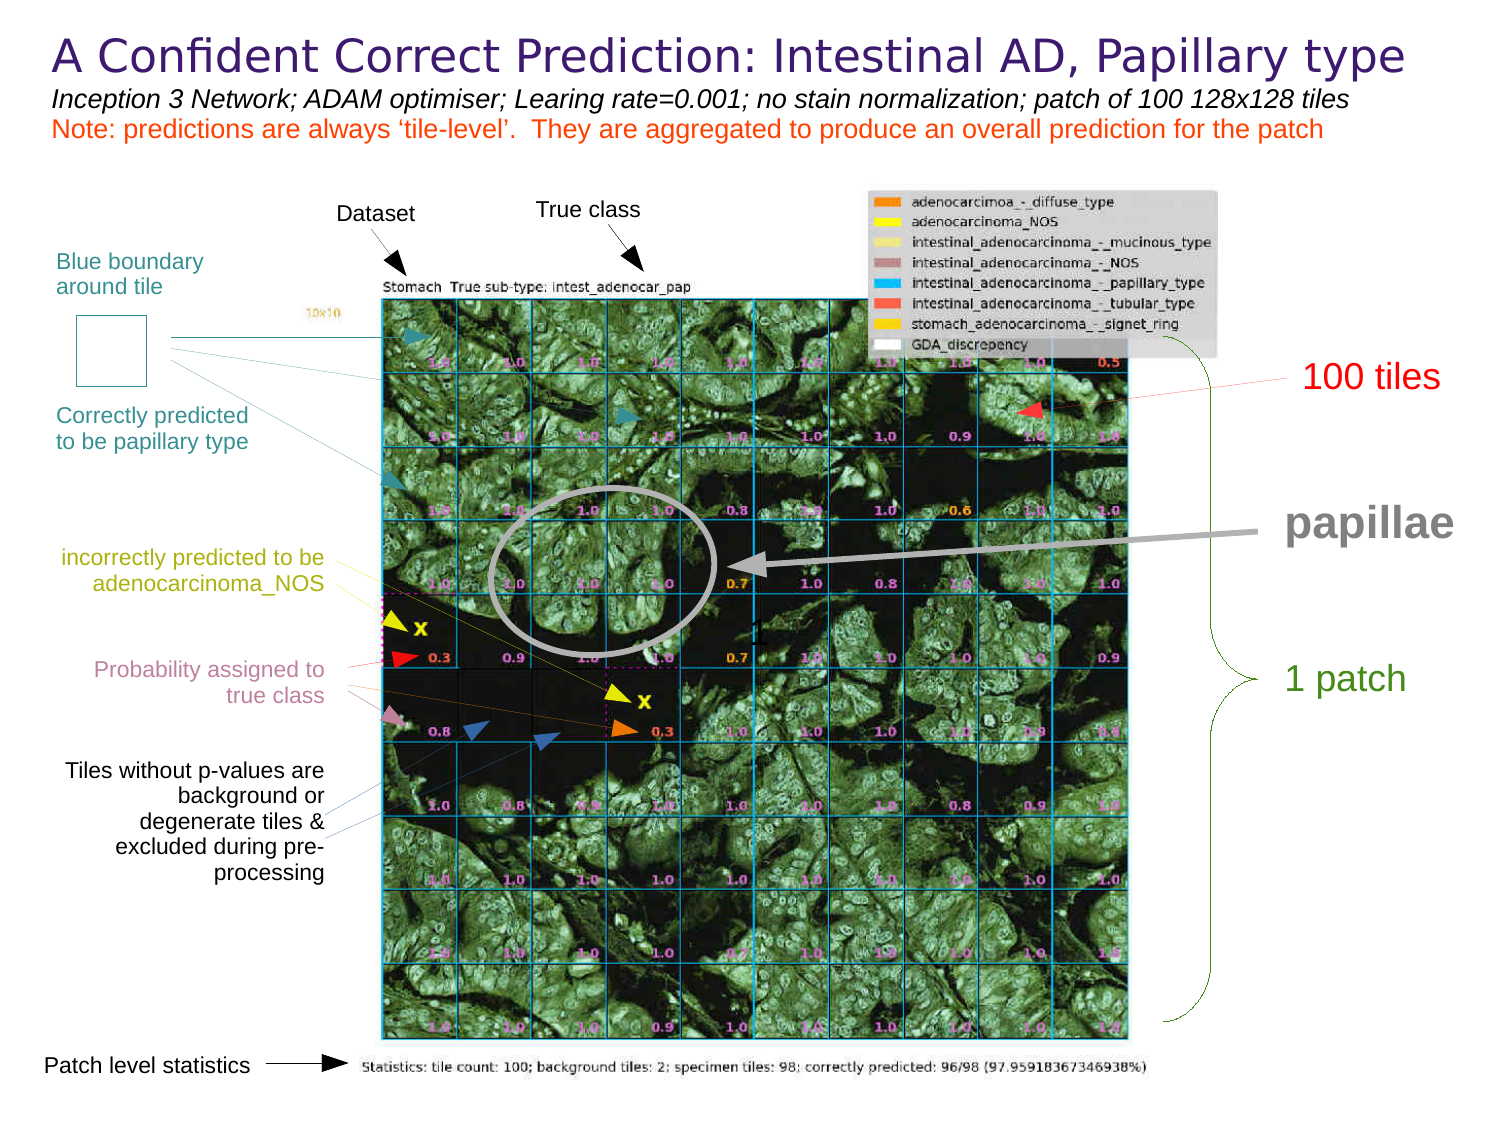

# A Confident Correct Prediction: Intestinal AD, Papillary type Inception 3 Network; ADAM optimiser; Learing rate=0.001; no stain normalization; patch of 100 128x128 tiles Note: predictions are always ‘tile-level’. They are aggregated to produce an overall prediction for the patch
1
True class
Dataset
Blue boundary
around tile
100 tiles
Correctly predicted
to be papillary type
papillae
incorrectly predicted to be adenocarcinoma_NOS
Probability assigned to true class
1 patch
Tiles without p-values are background or degenerate tiles & excluded during pre-processing
Patch level statistics